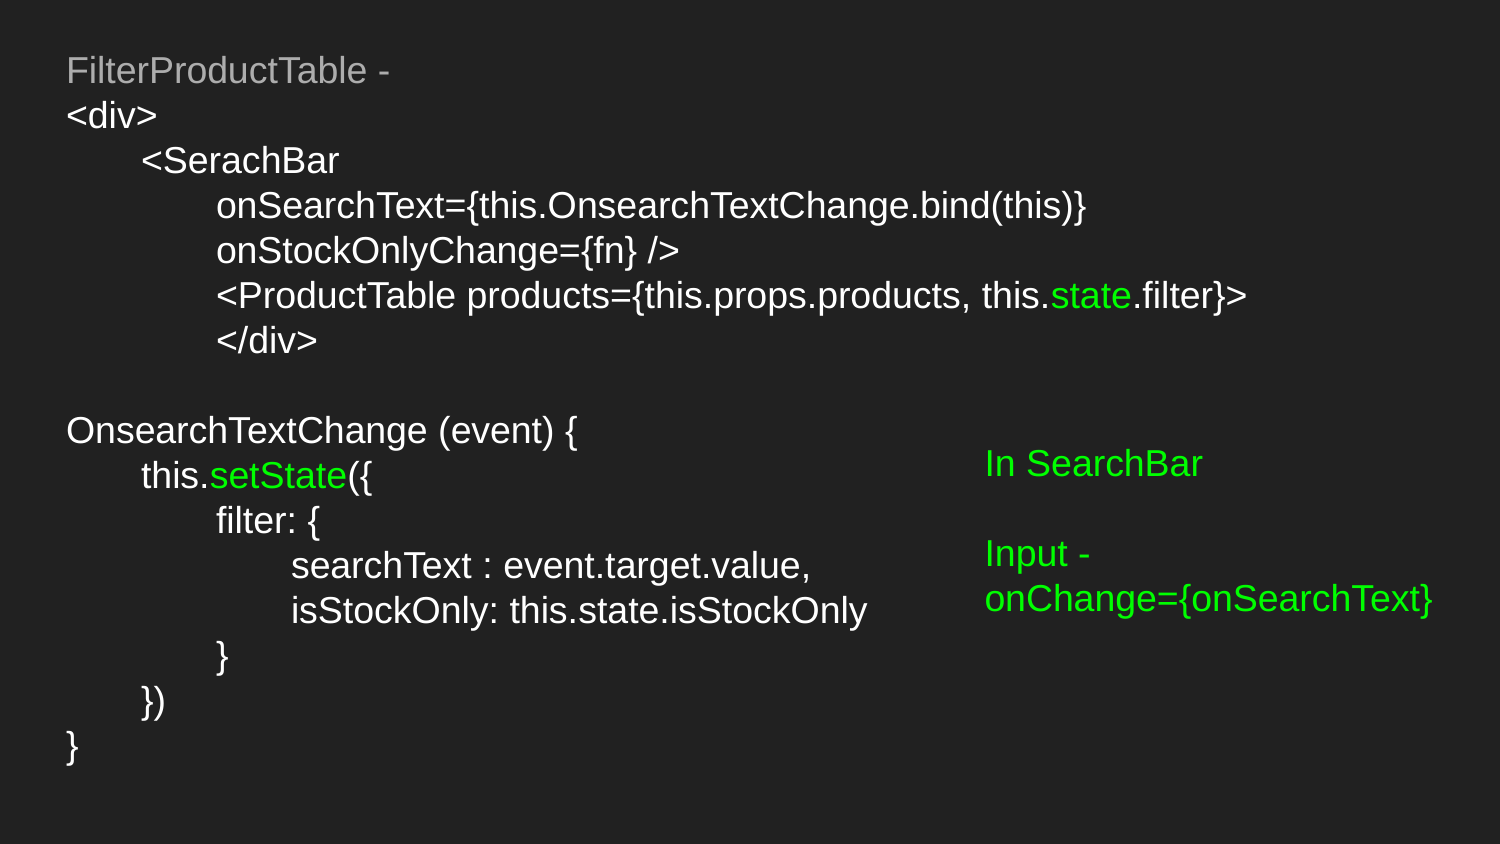

# FilterProductTable -
<div>
	<SerachBar
onSearchText={this.OnsearchTextChange.bind(this)}
onStockOnlyChange={fn} />
<ProductTable products={this.props.products, this.state.filter}>
</div>
OnsearchTextChange (event) {
this.setState({
	filter: {
		searchText : event.target.value,
		isStockOnly: this.state.isStockOnly
}
})
}
In SearchBar
Input - onChange={onSearchText}